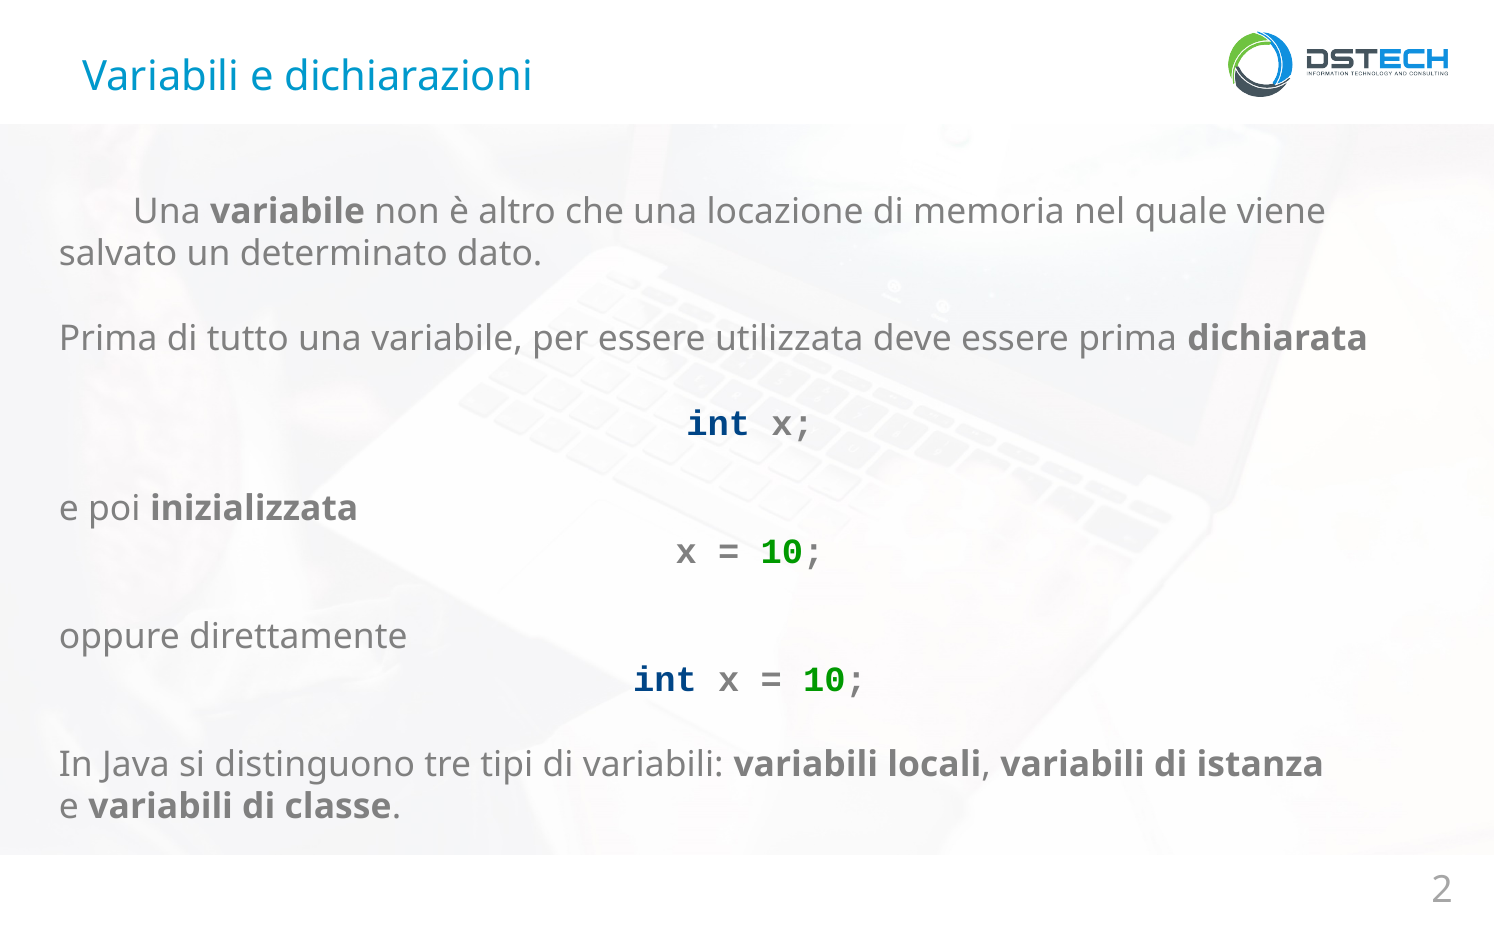

Variabili e dichiarazioni
	Una variabile non è altro che una locazione di memoria nel quale viene salvato un determinato dato.
Prima di tutto una variabile, per essere utilizzata deve essere prima dichiarata
int x;
e poi inizializzata
x = 10;
oppure direttamente
int x = 10;
In Java si distinguono tre tipi di variabili: variabili locali, variabili di istanza
e variabili di classe.
2